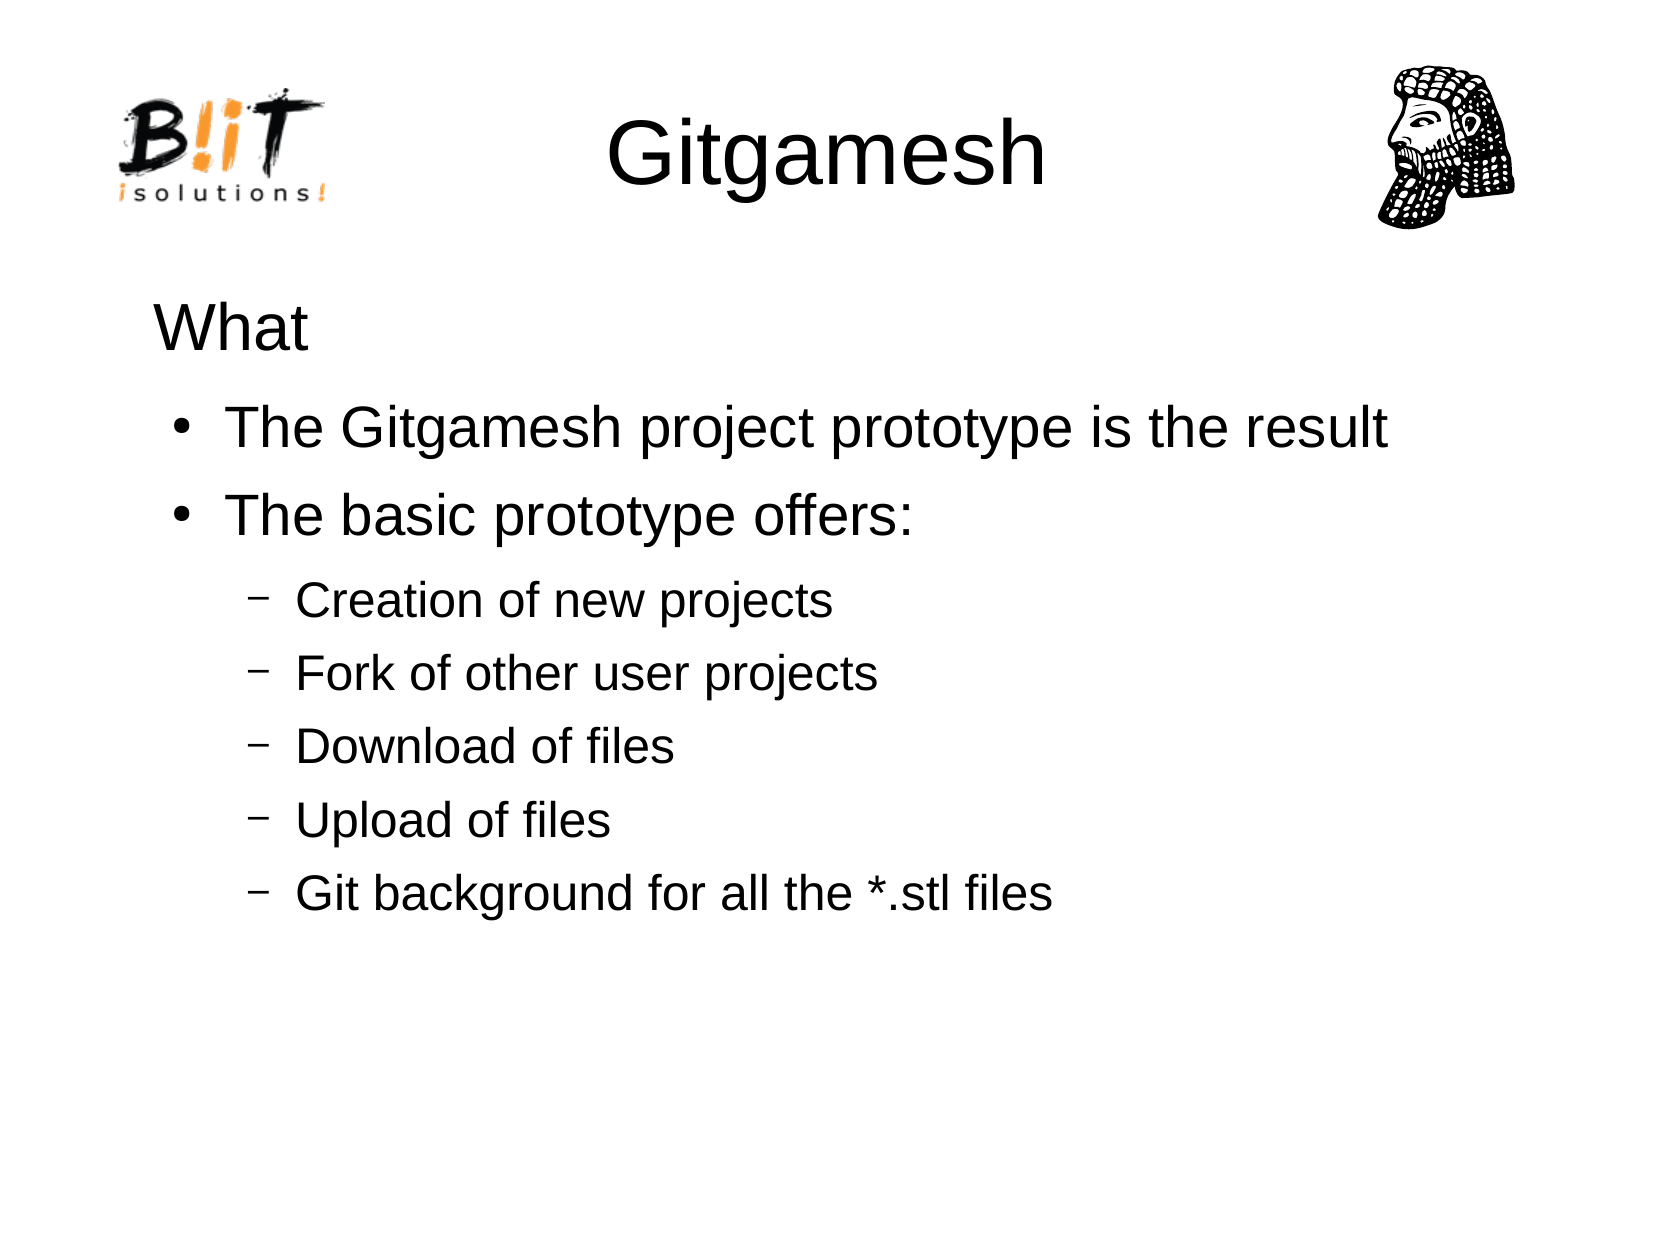

Gitgamesh
# What
The Gitgamesh project prototype is the result
The basic prototype offers:
Creation of new projects
Fork of other user projects
Download of files
Upload of files
Git background for all the *.stl files